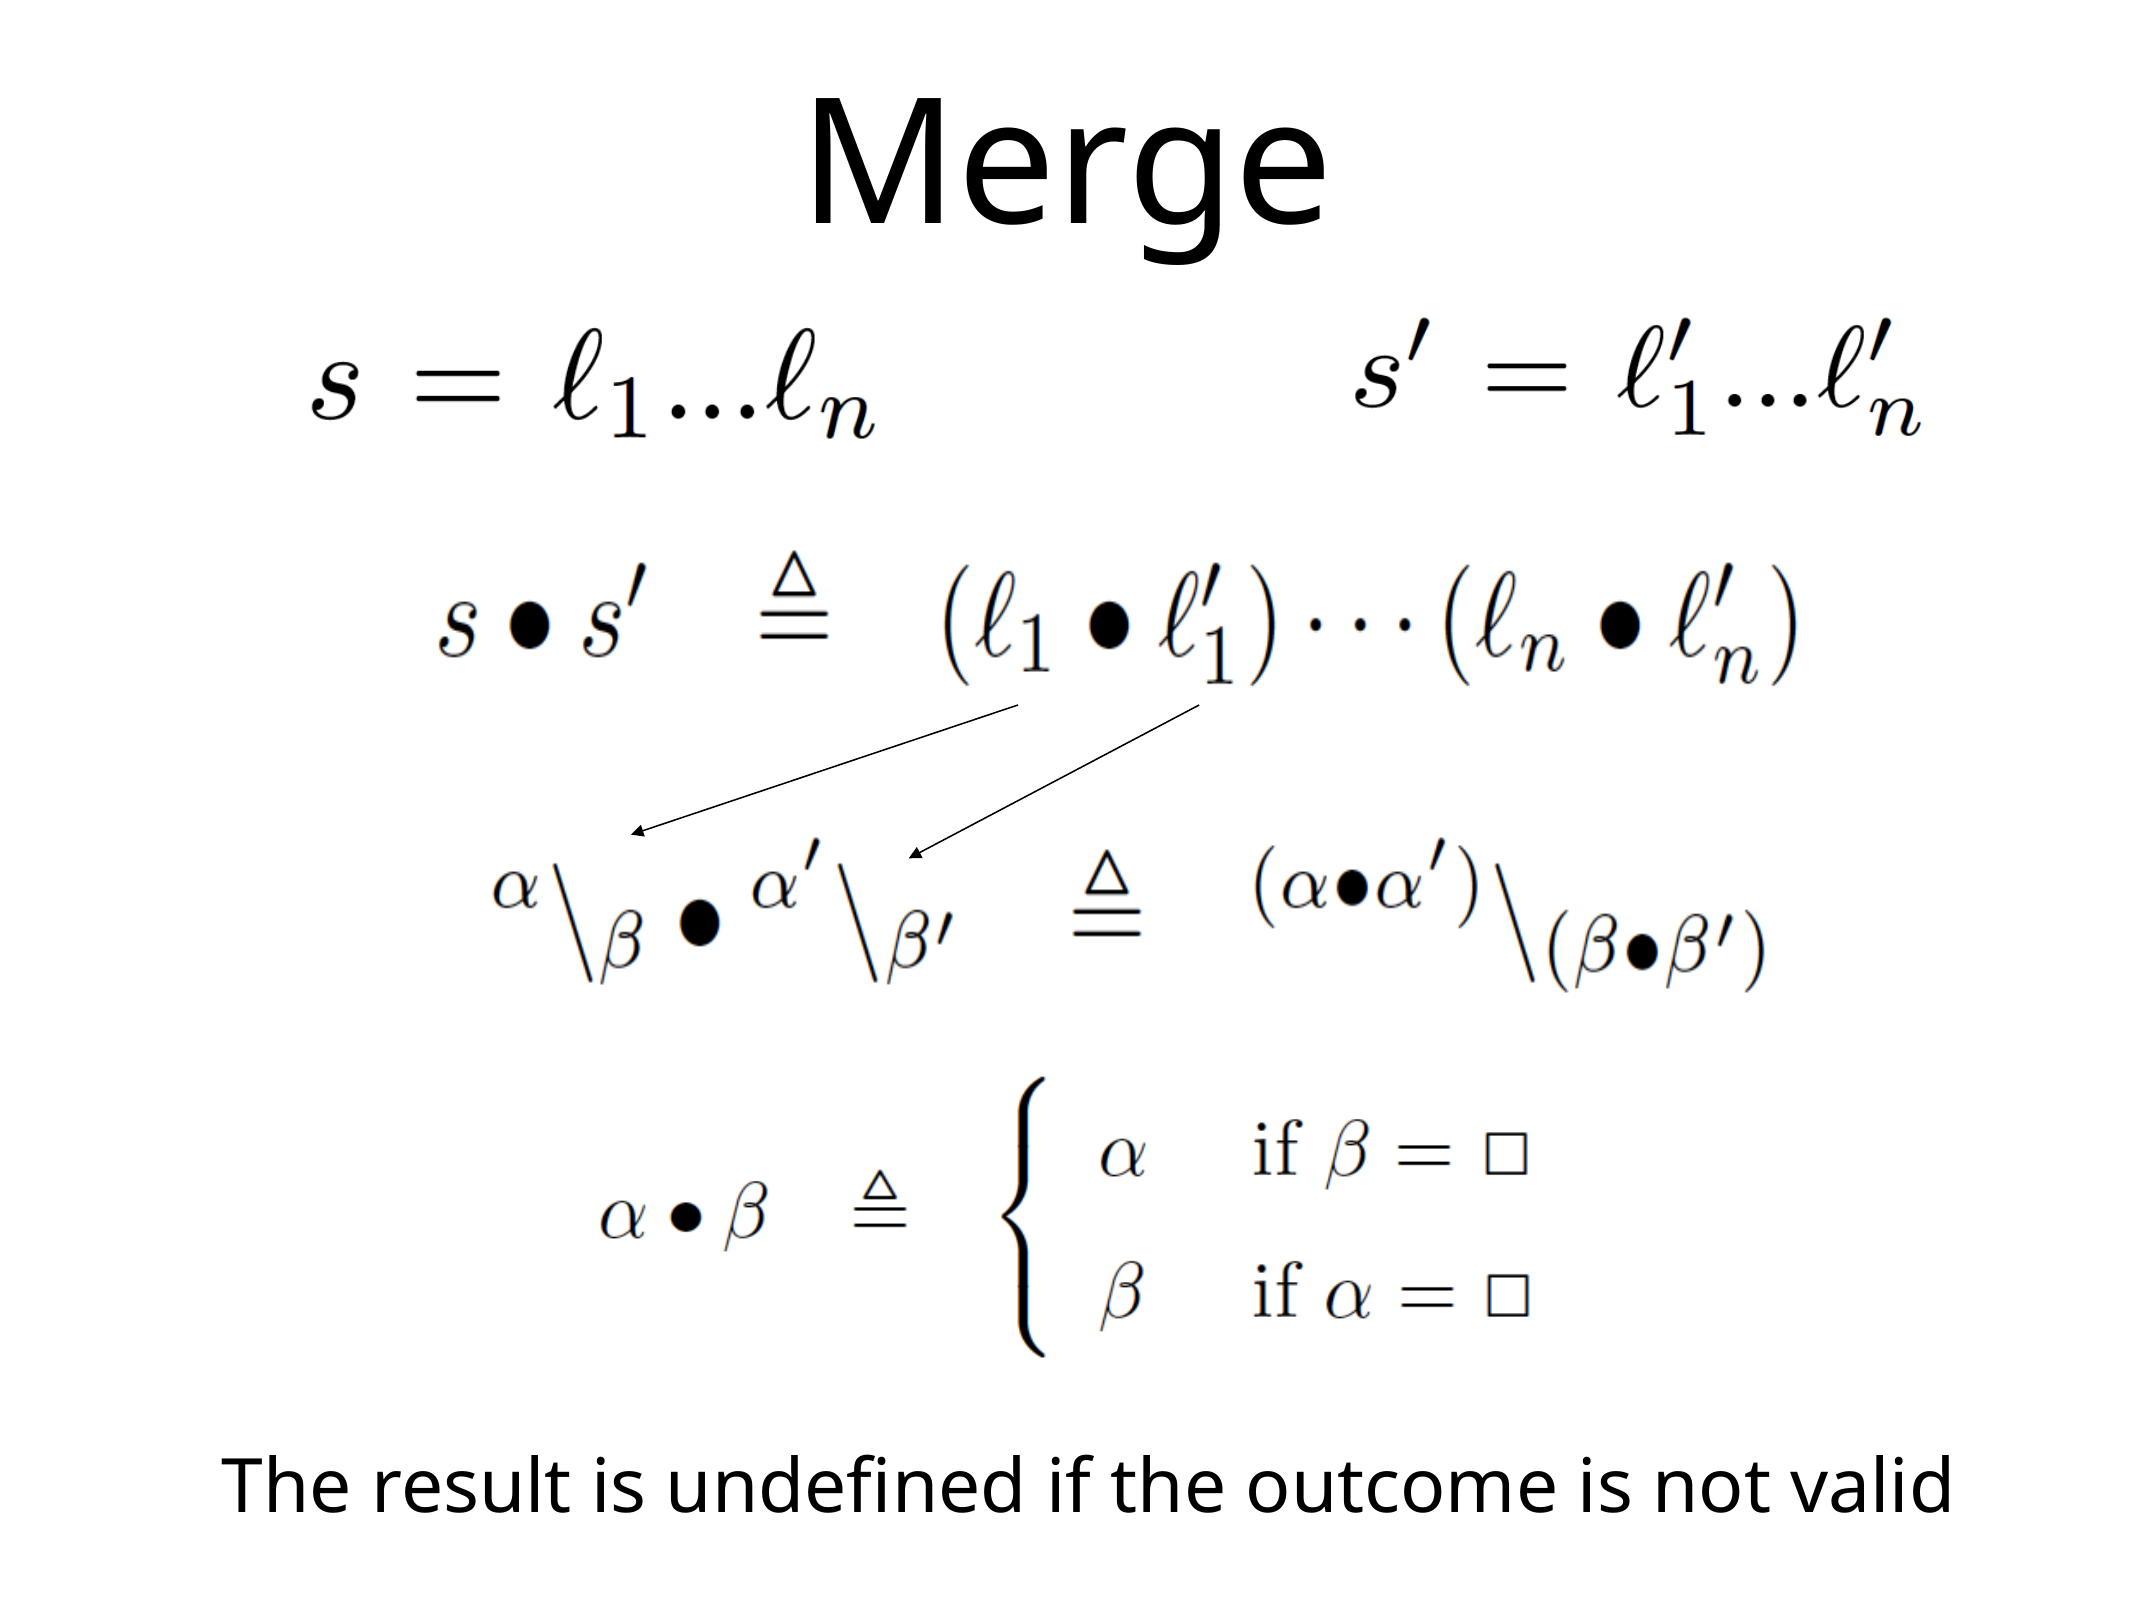

# Merge
The result is undefined if the outcome is not valid
14